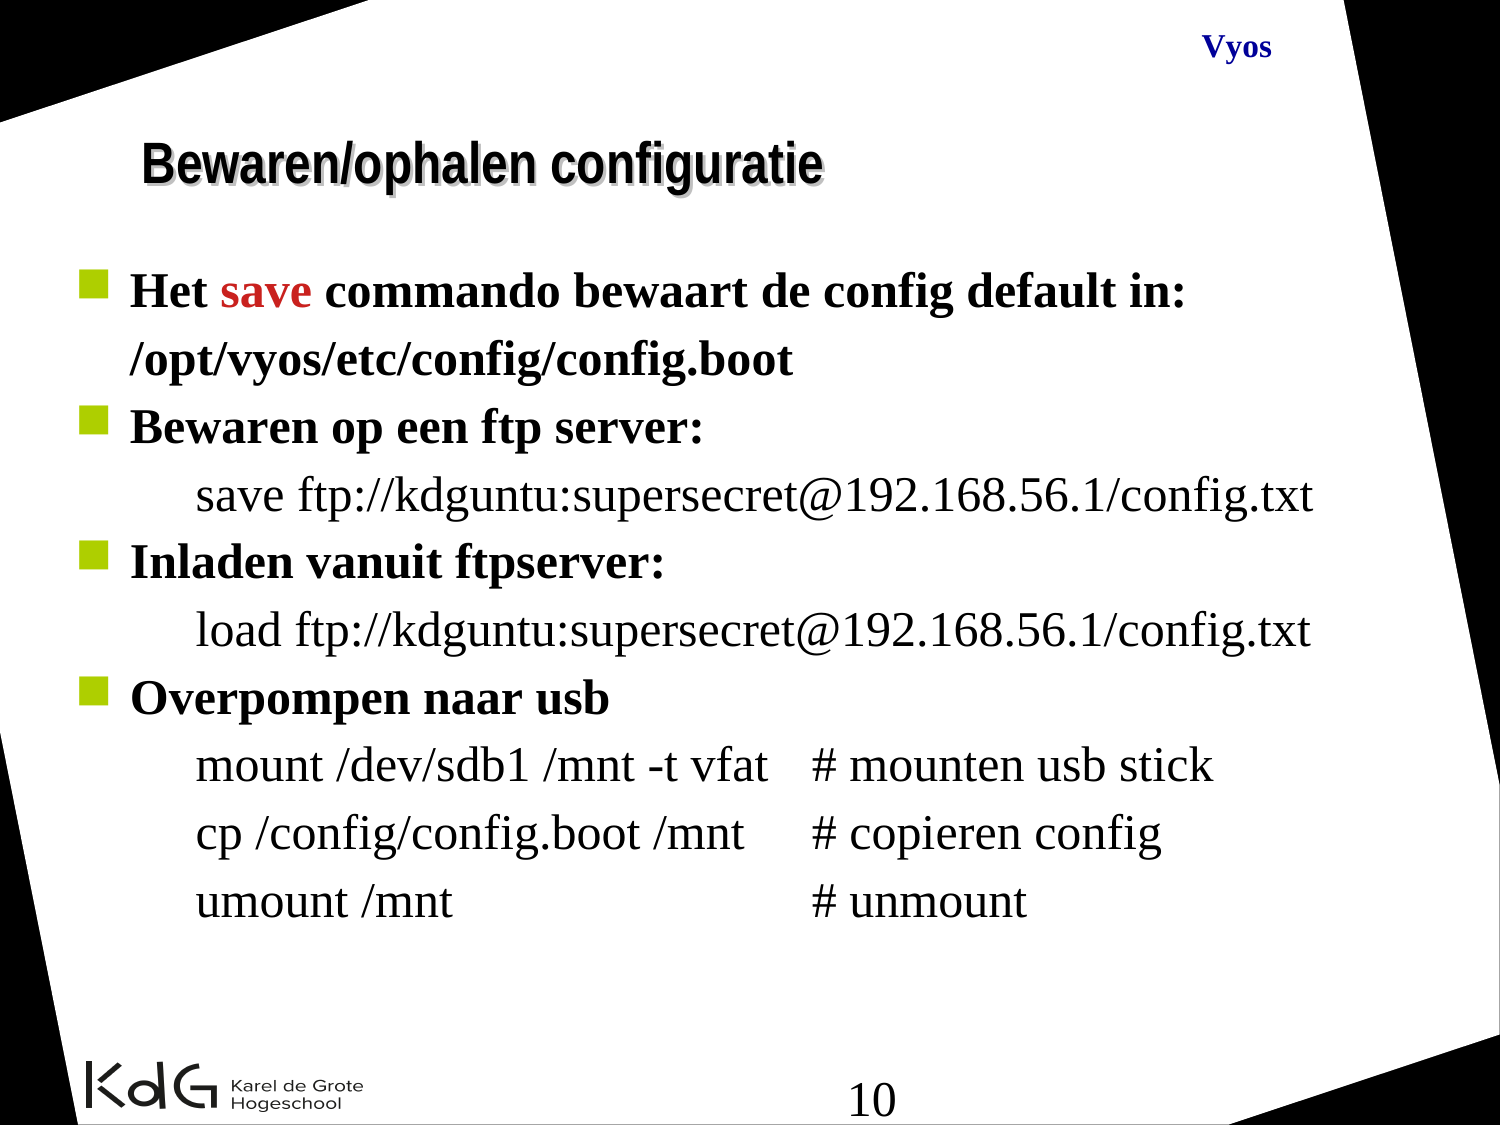

# Bewaren/ophalen configuratie
Het save commando bewaart de config default in:
/opt/vyos/etc/config/config.boot
Bewaren op een ftp server:
save ftp://kdguntu:supersecret@192.168.56.1/config.txt
Inladen vanuit ftpserver:
load ftp://kdguntu:supersecret@192.168.56.1/config.txt
Overpompen naar usb
mount /dev/sdb1 /mnt -t vfat	# mounten usb stick
cp /config/config.boot /mnt	# copieren config
umount /mnt					# unmount